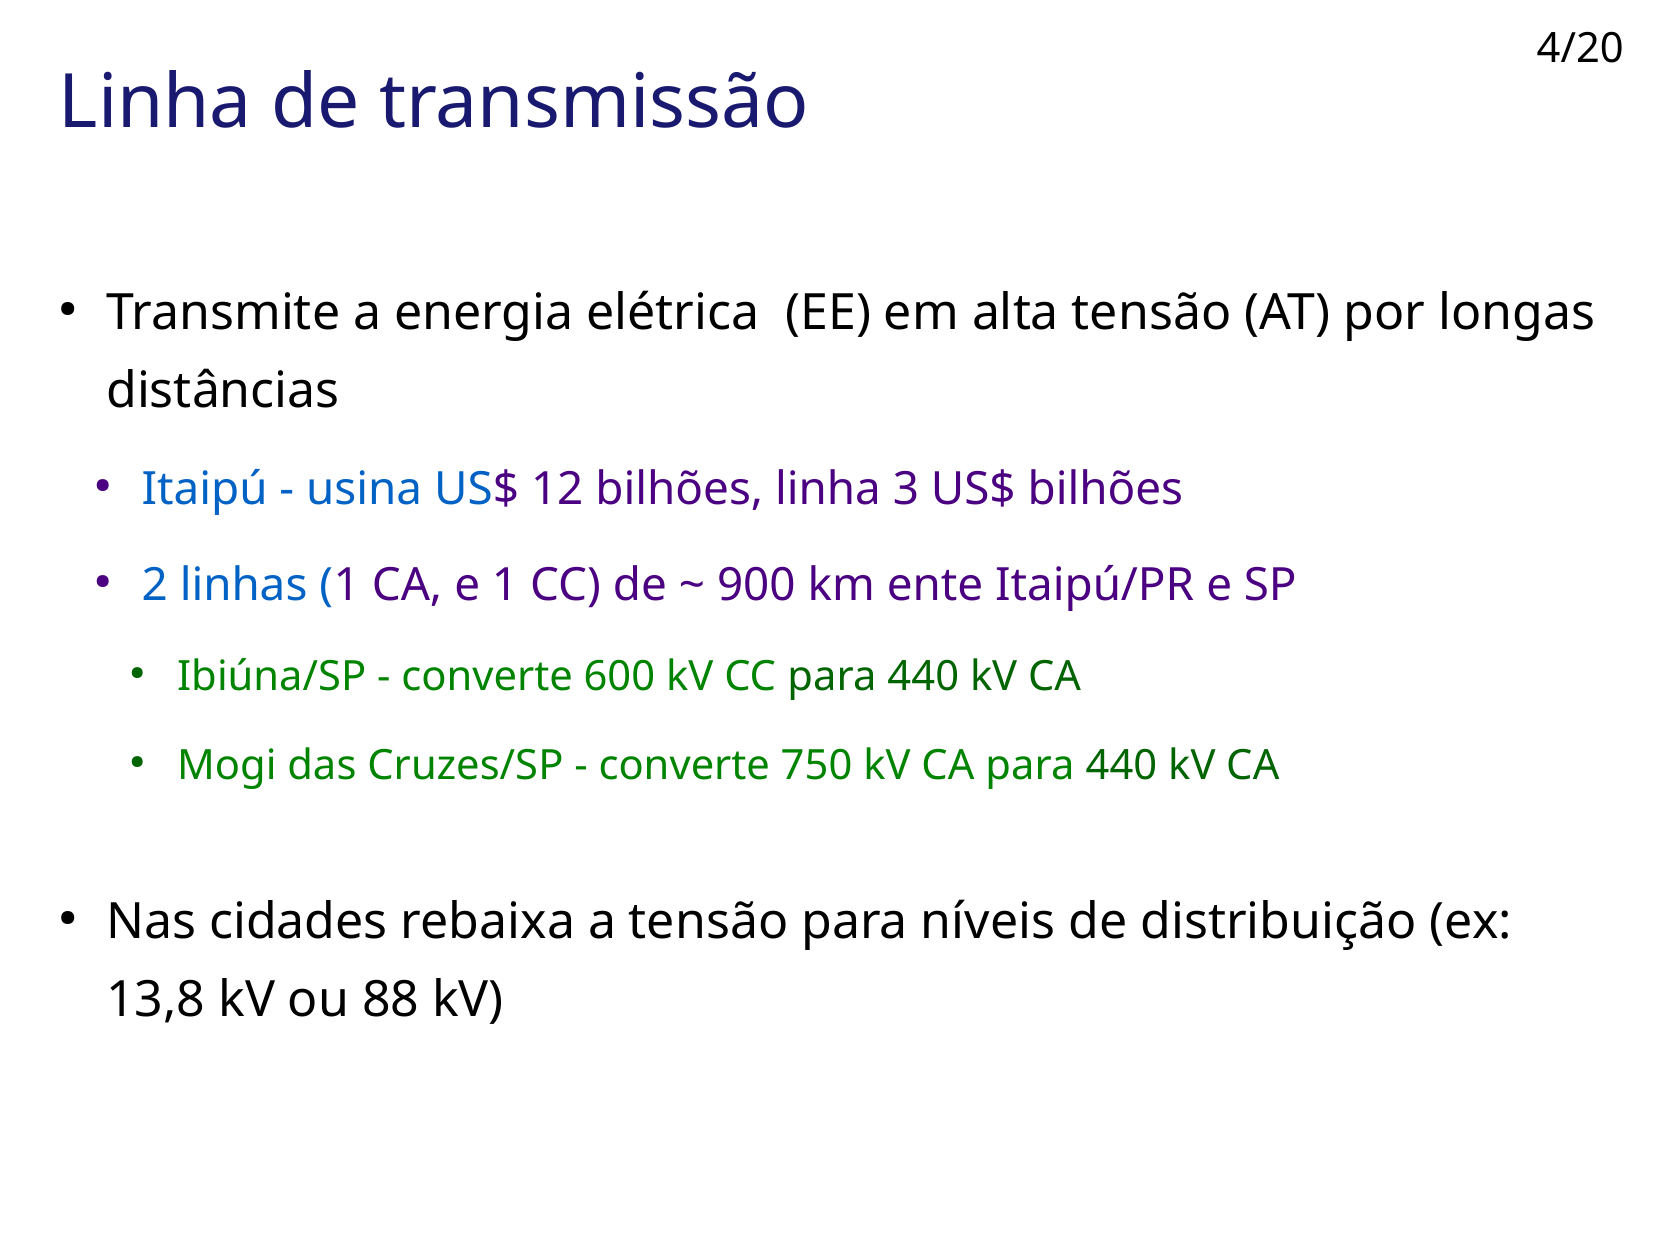

4
# Linha de transmissão
Transmite a energia elétrica (EE) em alta tensão (AT) por longas distâncias
Itaipú - usina US$ 12 bilhões, linha 3 US$ bilhões
2 linhas (1 CA, e 1 CC) de ~ 900 km ente Itaipú/PR e SP
Ibiúna/SP - converte 600 kV CC para 440 kV CA
Mogi das Cruzes/SP - converte 750 kV CA para 440 kV CA
Nas cidades rebaixa a tensão para níveis de distribuição (ex: 13,8 kV ou 88 kV)